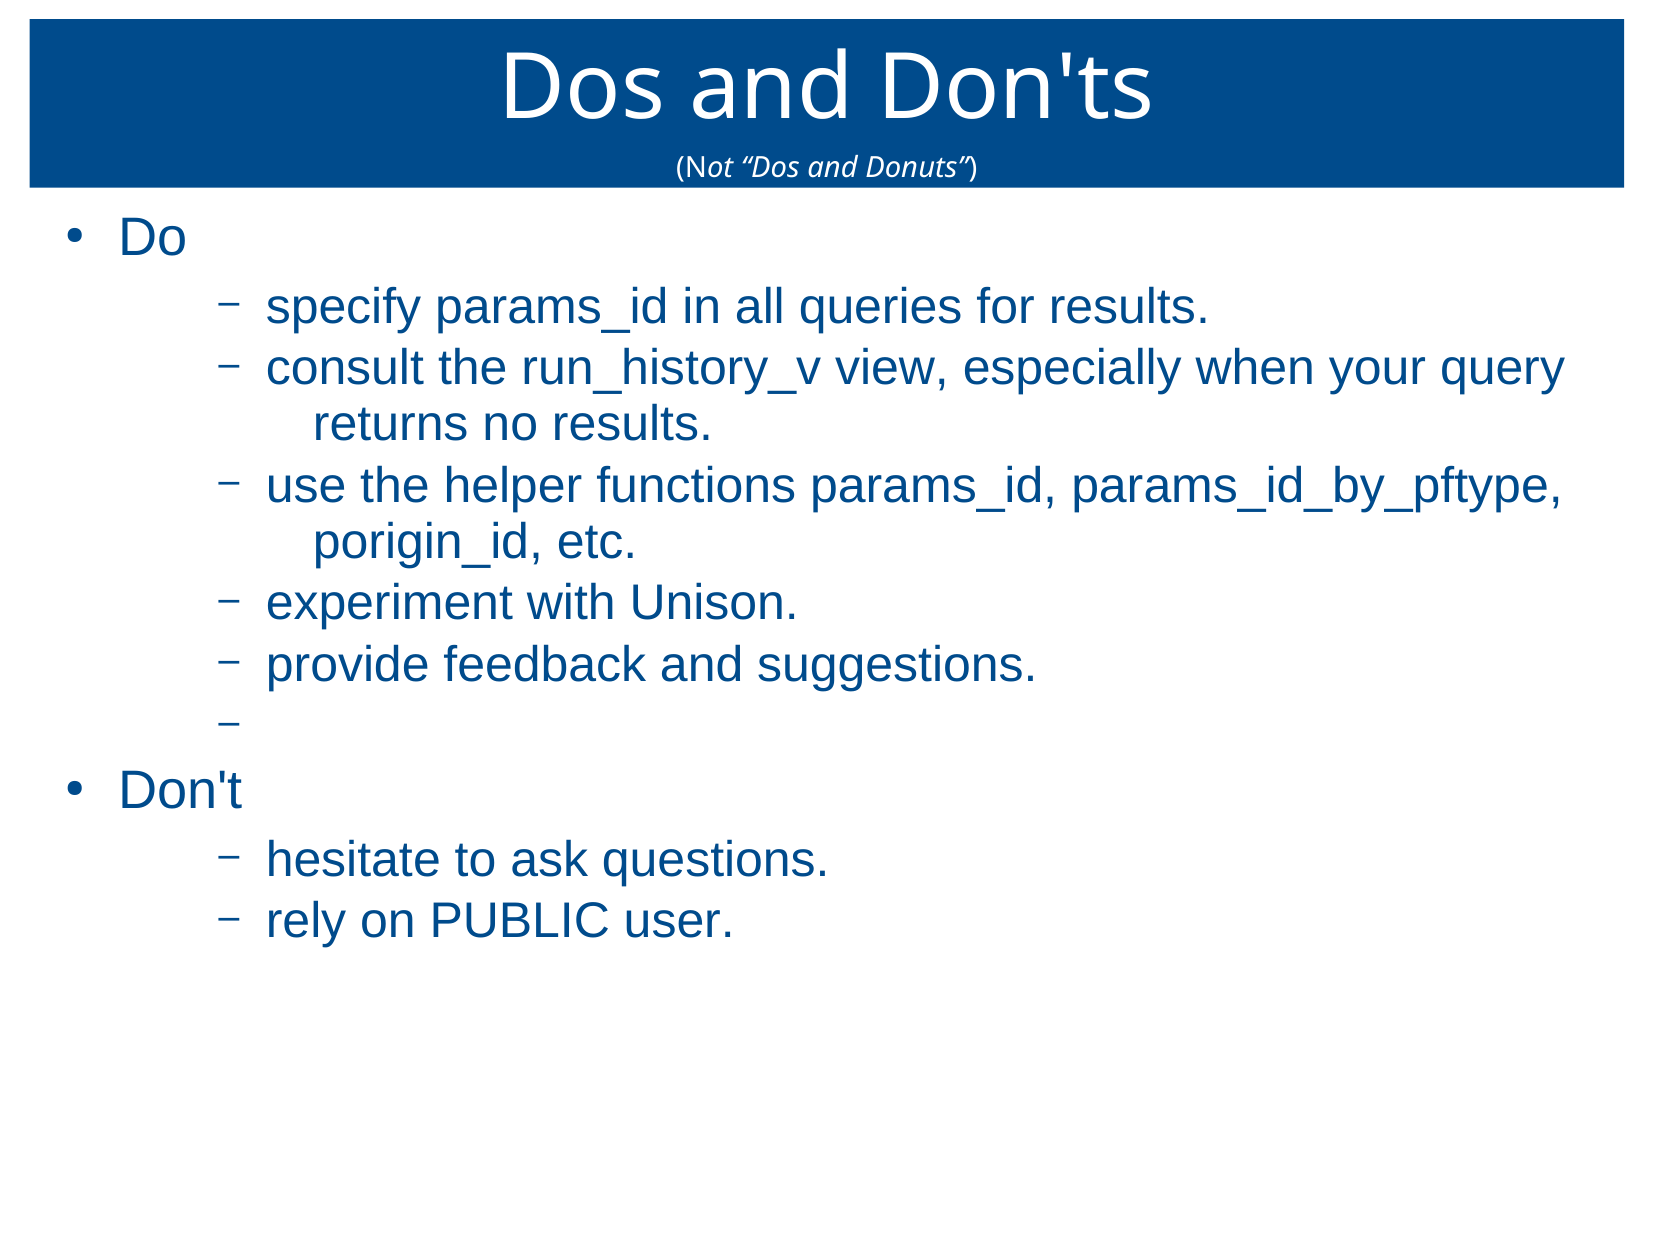

# Dos and Don'ts (Not “Dos and Donuts”)
Do
specify params_id in all queries for results.
consult the run_history_v view, especially when your query returns no results.
use the helper functions params_id, params_id_by_pftype, porigin_id, etc.
experiment with Unison.
provide feedback and suggestions.
Don't
hesitate to ask questions.
rely on PUBLIC user.